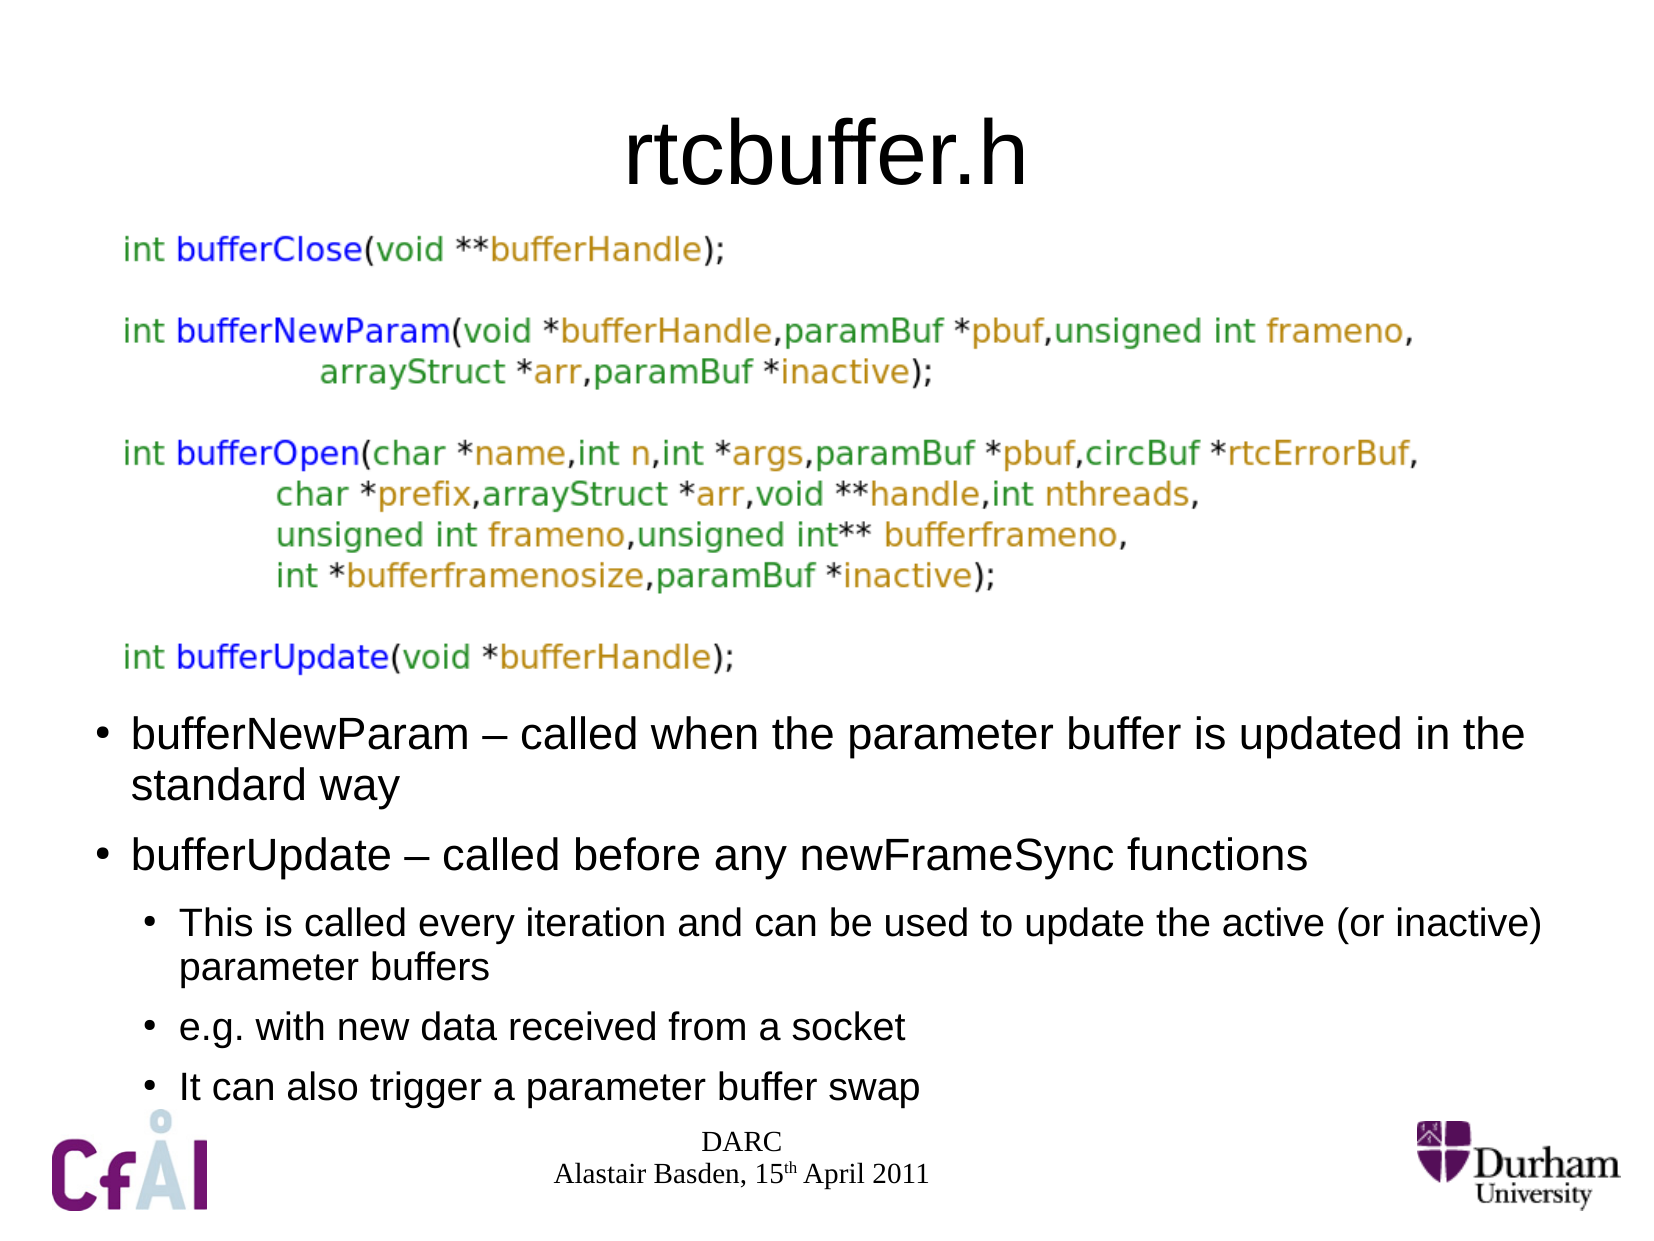

# rtcbuffer.h
bufferNewParam – called when the parameter buffer is updated in the standard way
bufferUpdate – called before any newFrameSync functions
This is called every iteration and can be used to update the active (or inactive) parameter buffers
e.g. with new data received from a socket
It can also trigger a parameter buffer swap